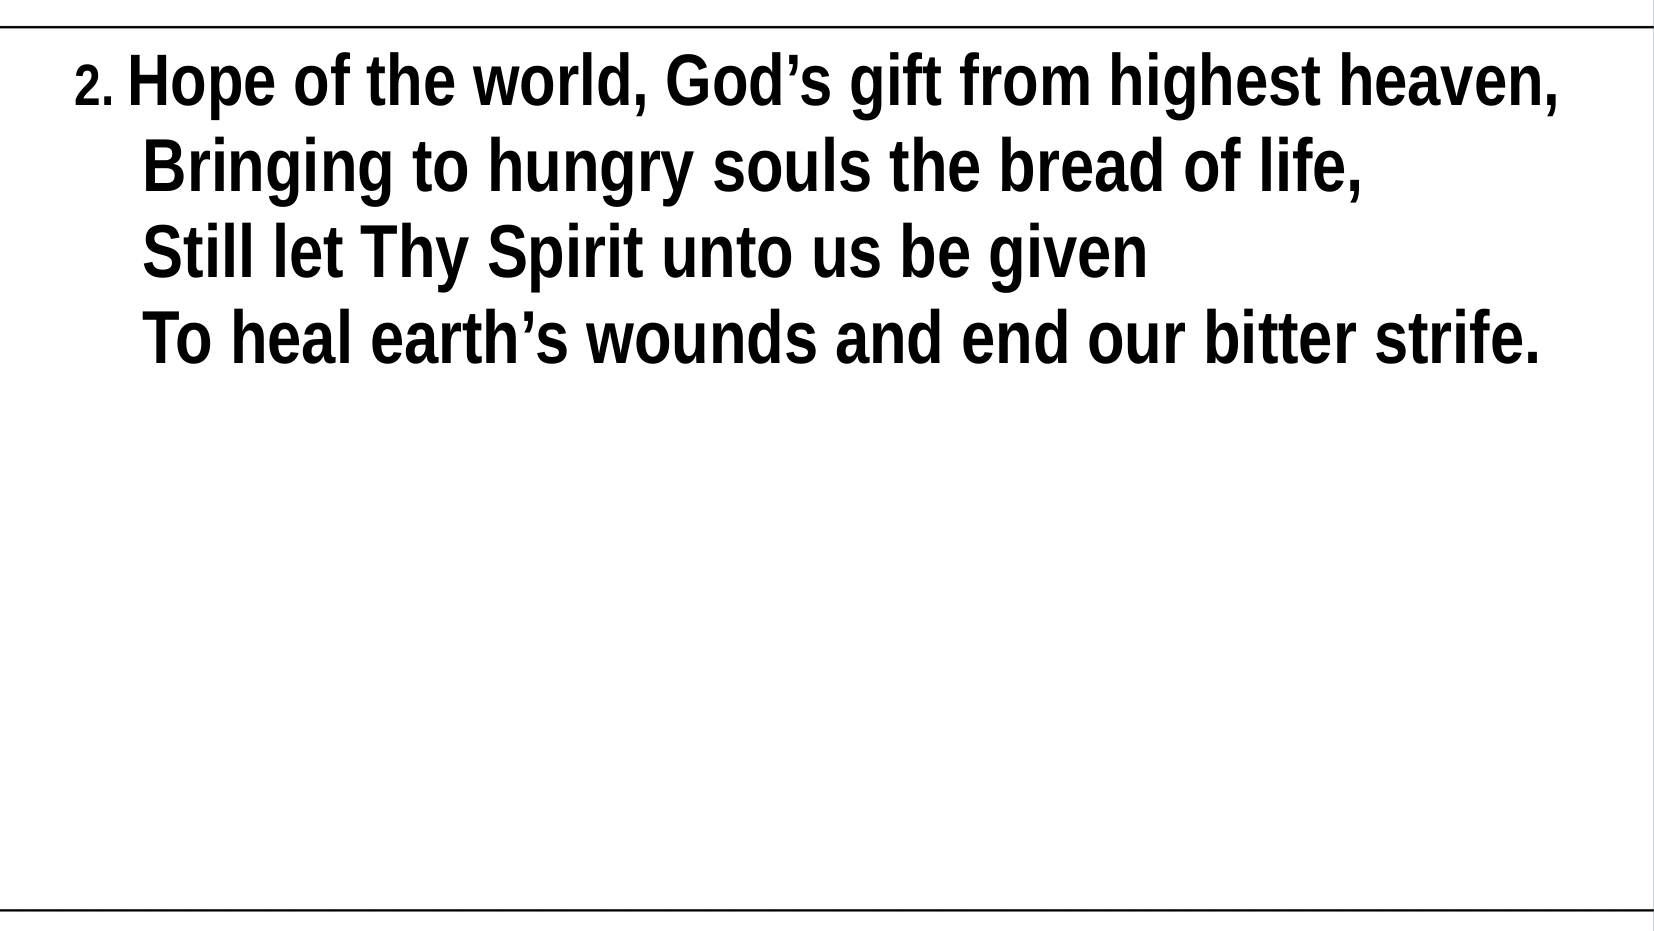

2. 	Hope of the world, God’s gift from highest heaven,
 Bringing to hungry souls the bread of life,
 Still let Thy Spirit unto us be given
 To heal earth’s wounds and end our bitter strife.